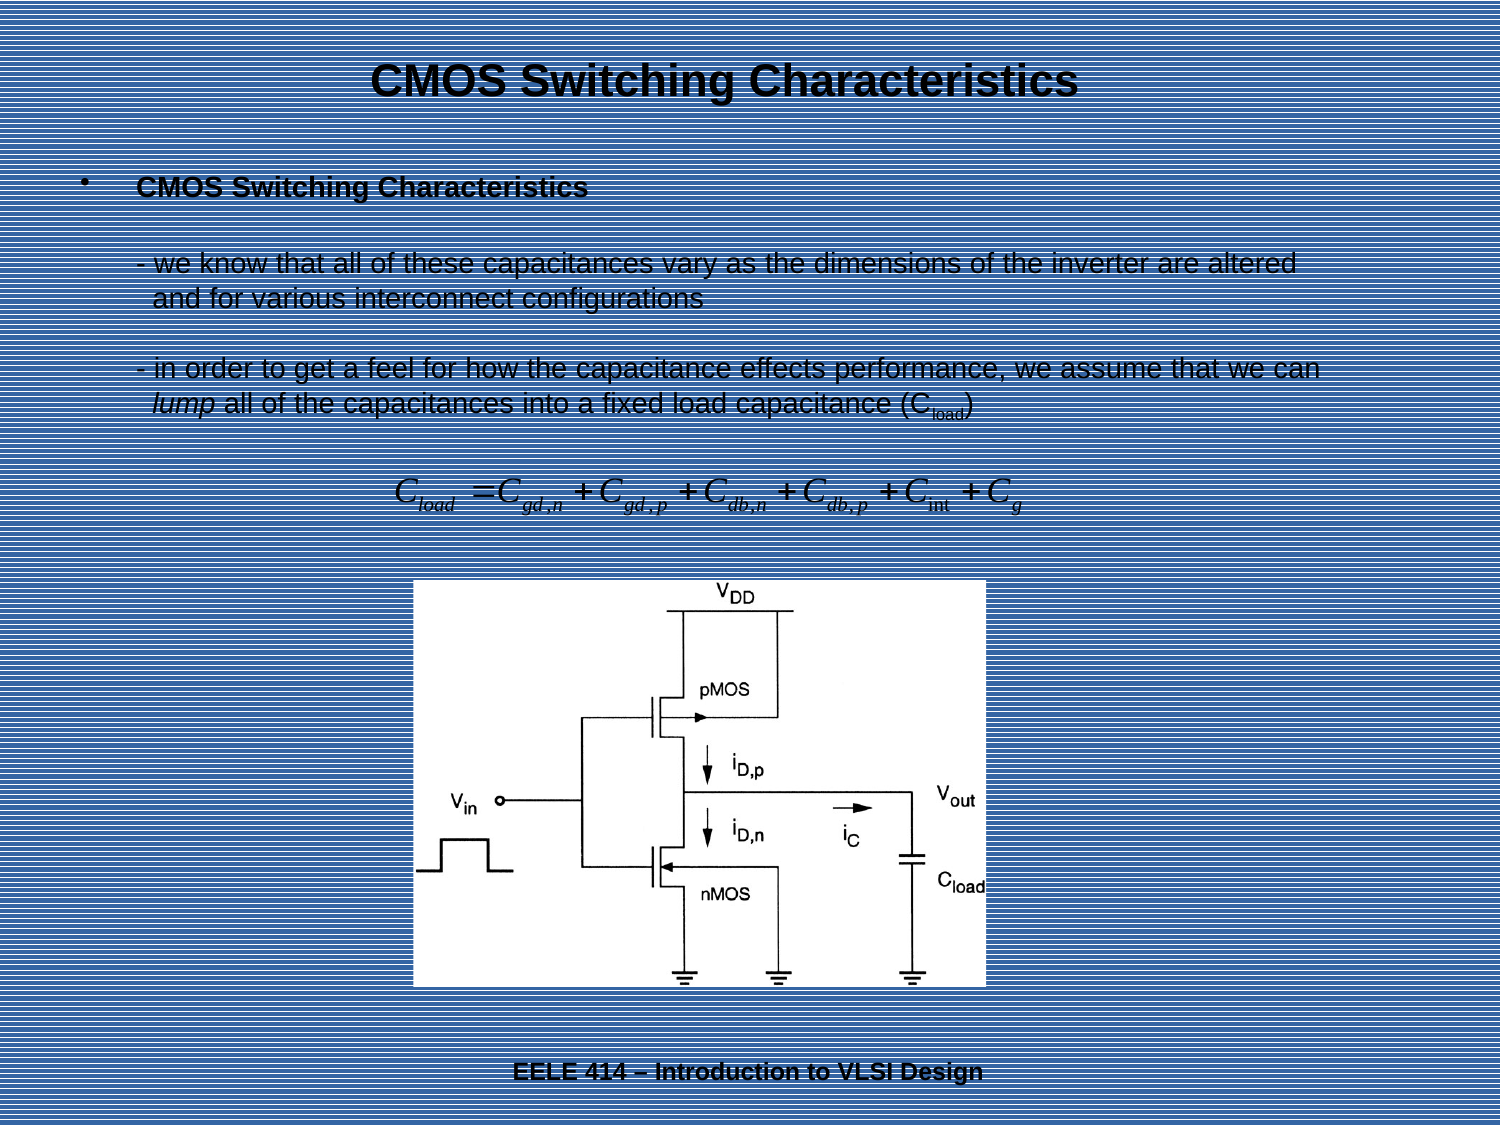

# CMOS Switching Characteristics
CMOS Switching Characteristics
	- we know that all of these capacitances vary as the dimensions of the inverter are altered
 and for various interconnect configurations
- in order to get a feel for how the capacitance effects performance, we assume that we can
 lump all of the capacitances into a fixed load capacitance (Cload)